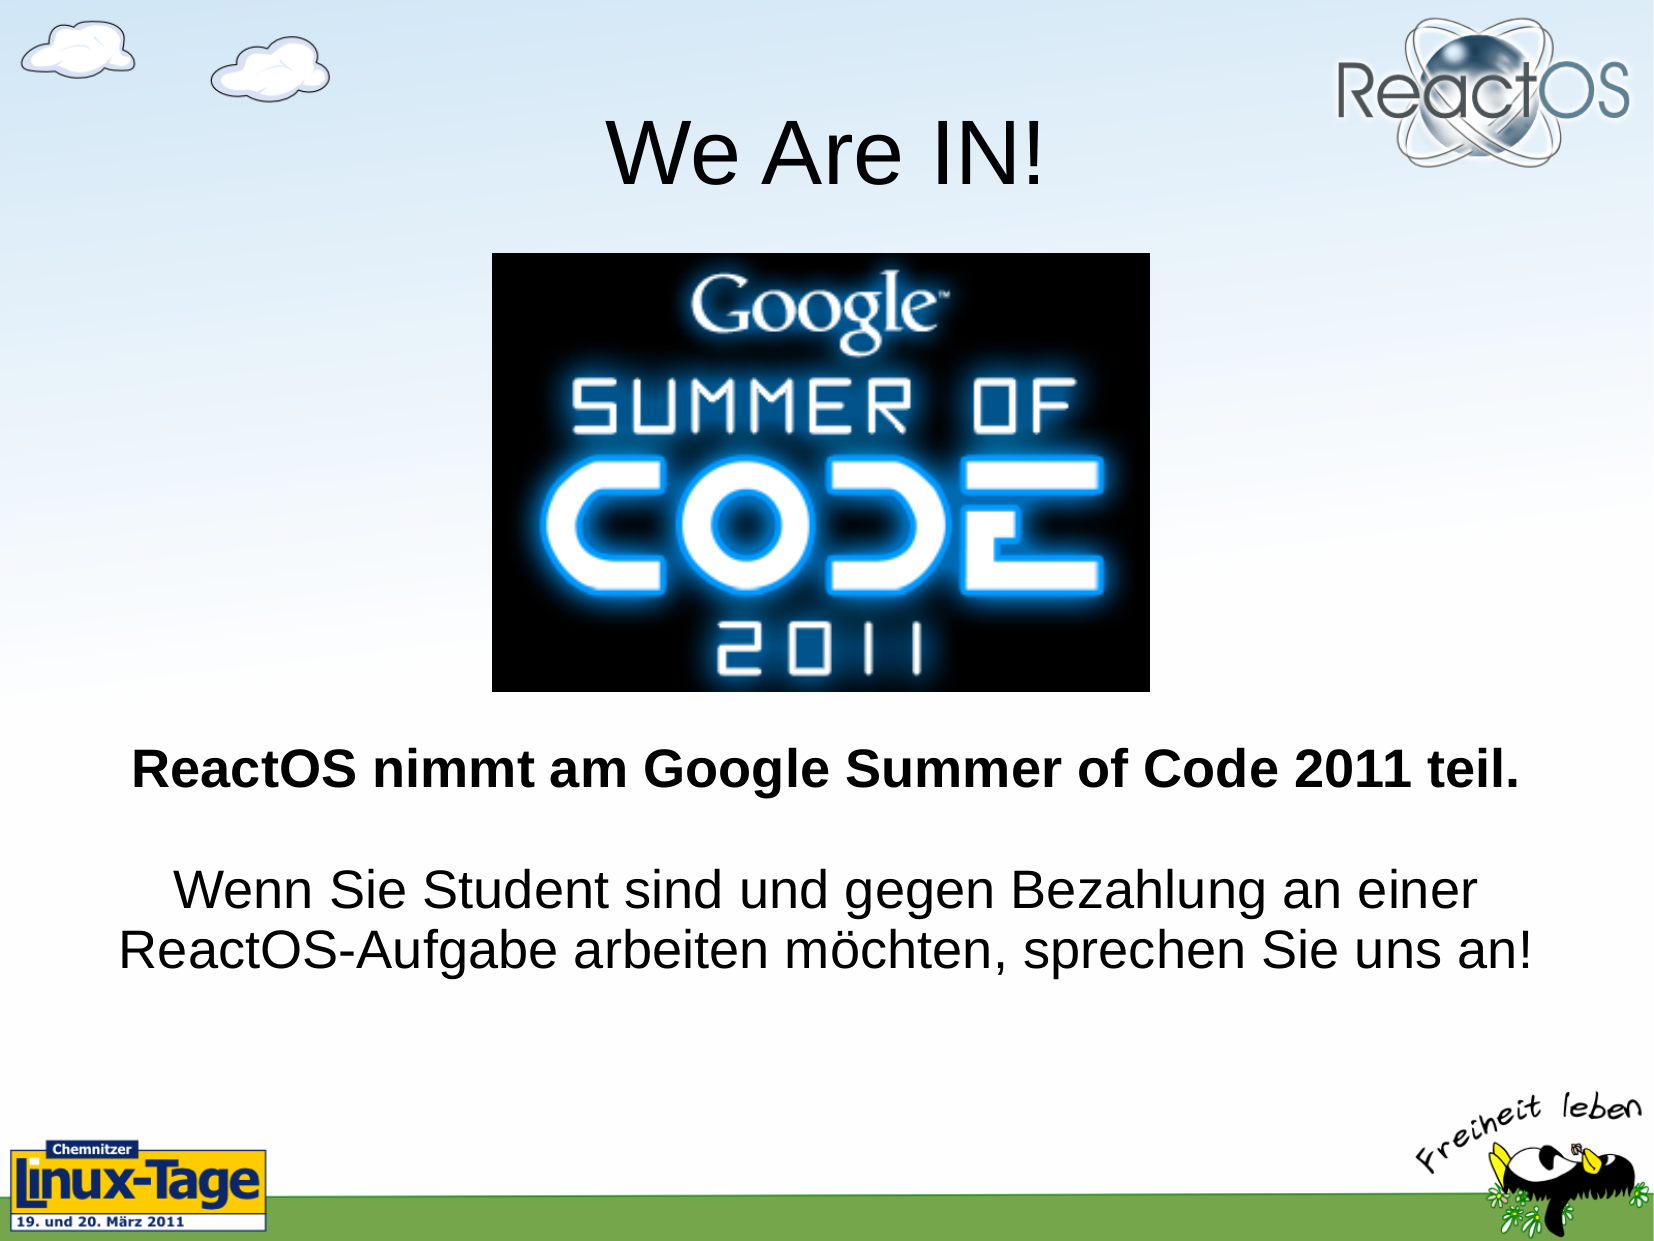

# We Are IN!
ReactOS nimmt am Google Summer of Code 2011 teil.
Wenn Sie Student sind und gegen Bezahlung an einer ReactOS-Aufgabe arbeiten möchten, sprechen Sie uns an!